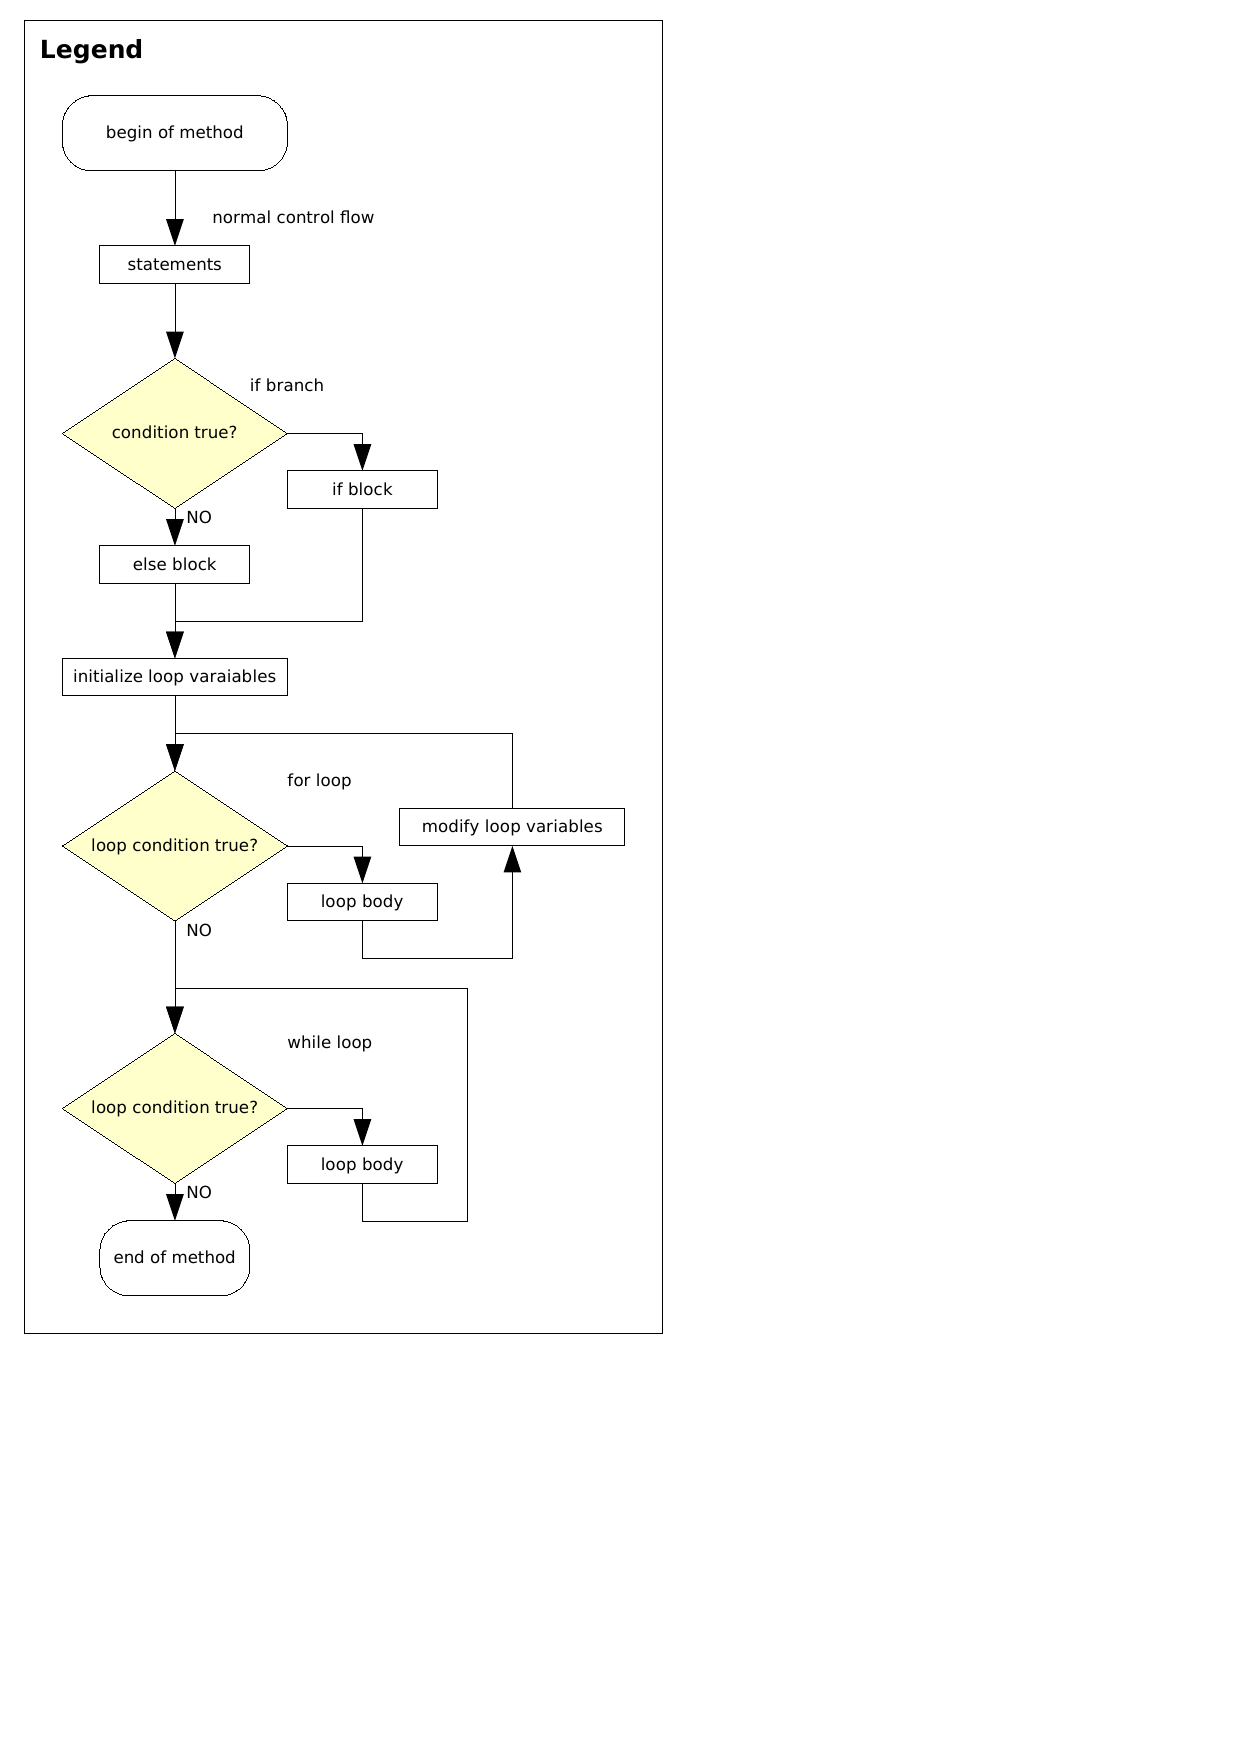

Legend
begin of method
normal control flow
if branch
statements
condition true?
if block
NO
else block
initialize loop varaiables
loop condition true?
for loop
modify loop variables
loop body
NO
loop condition true?
while loop
loop body
NO
end of method